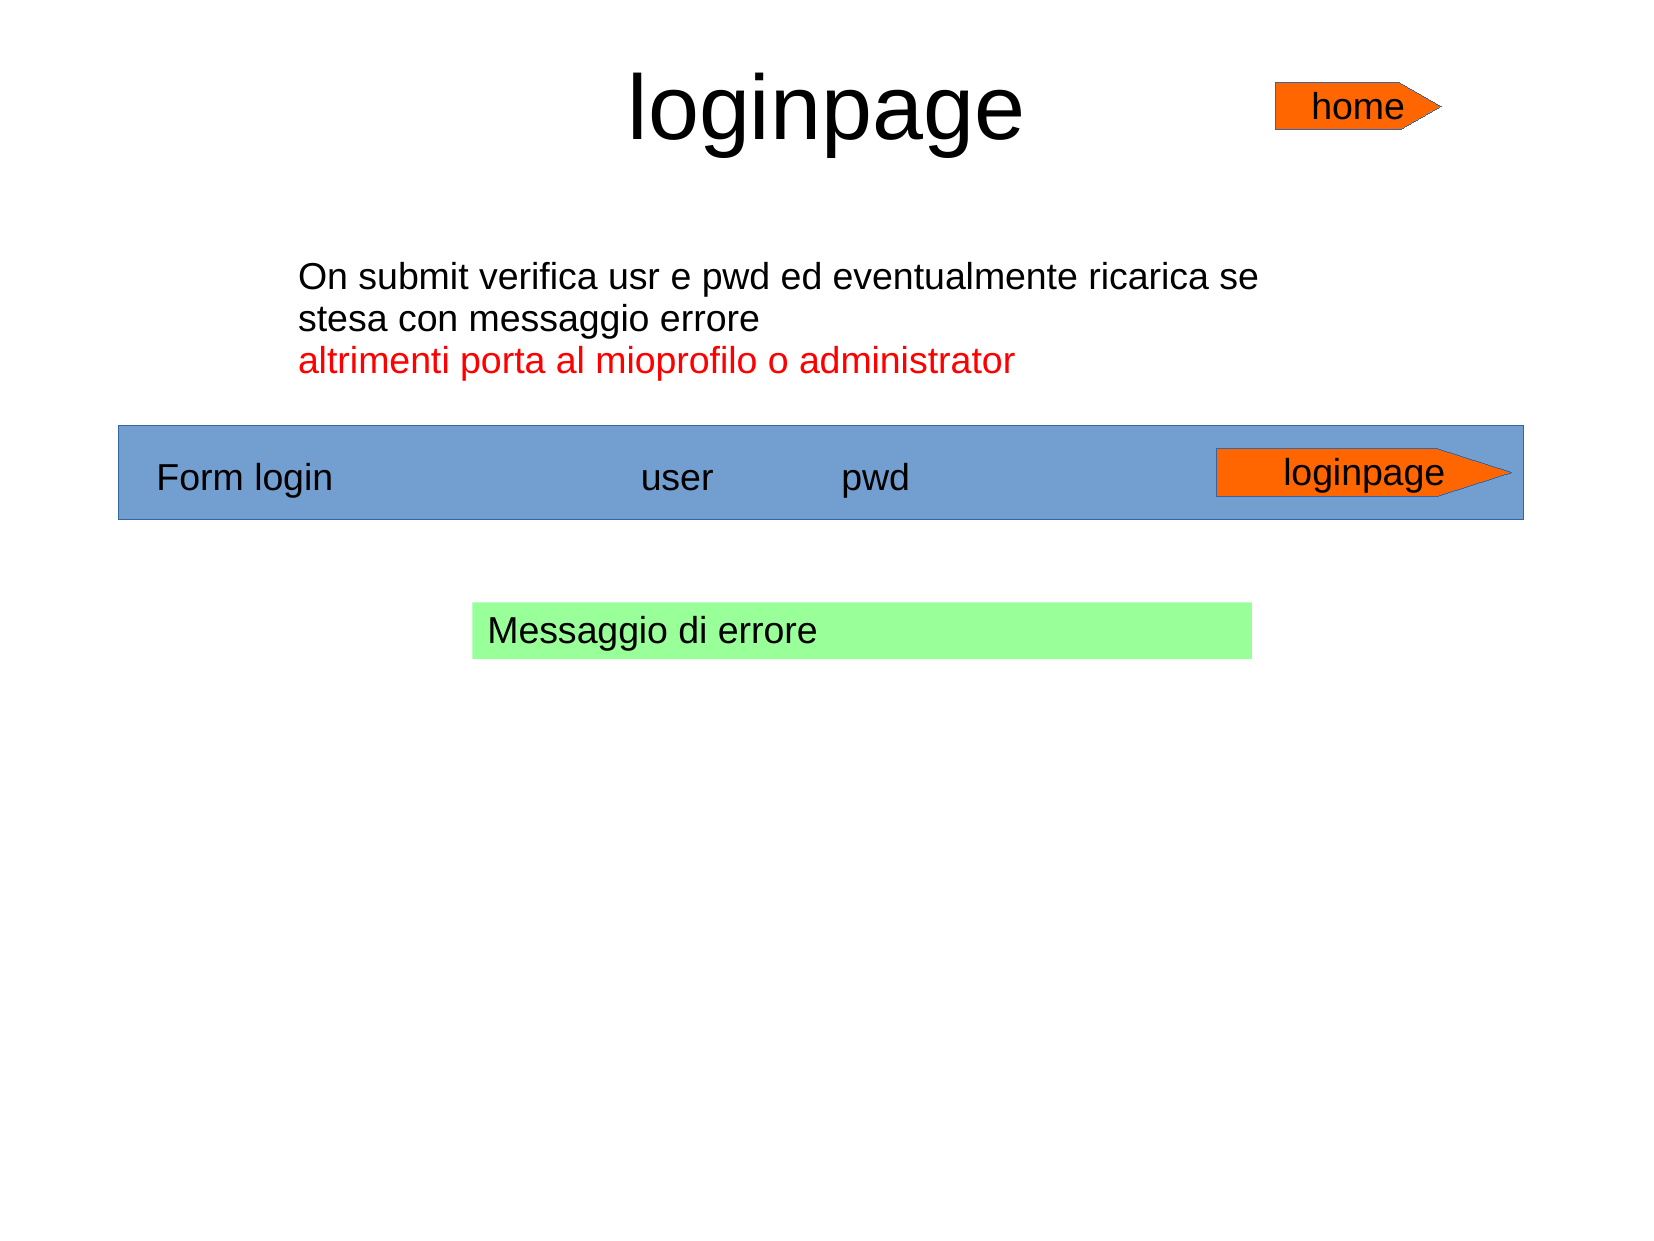

# loginpage
home
On submit verifica usr e pwd ed eventualmente ricarica se stesa con messaggio errore
altrimenti porta al mioprofilo o administrator
Form login
user
pwd
loginpage
Messaggio di errore